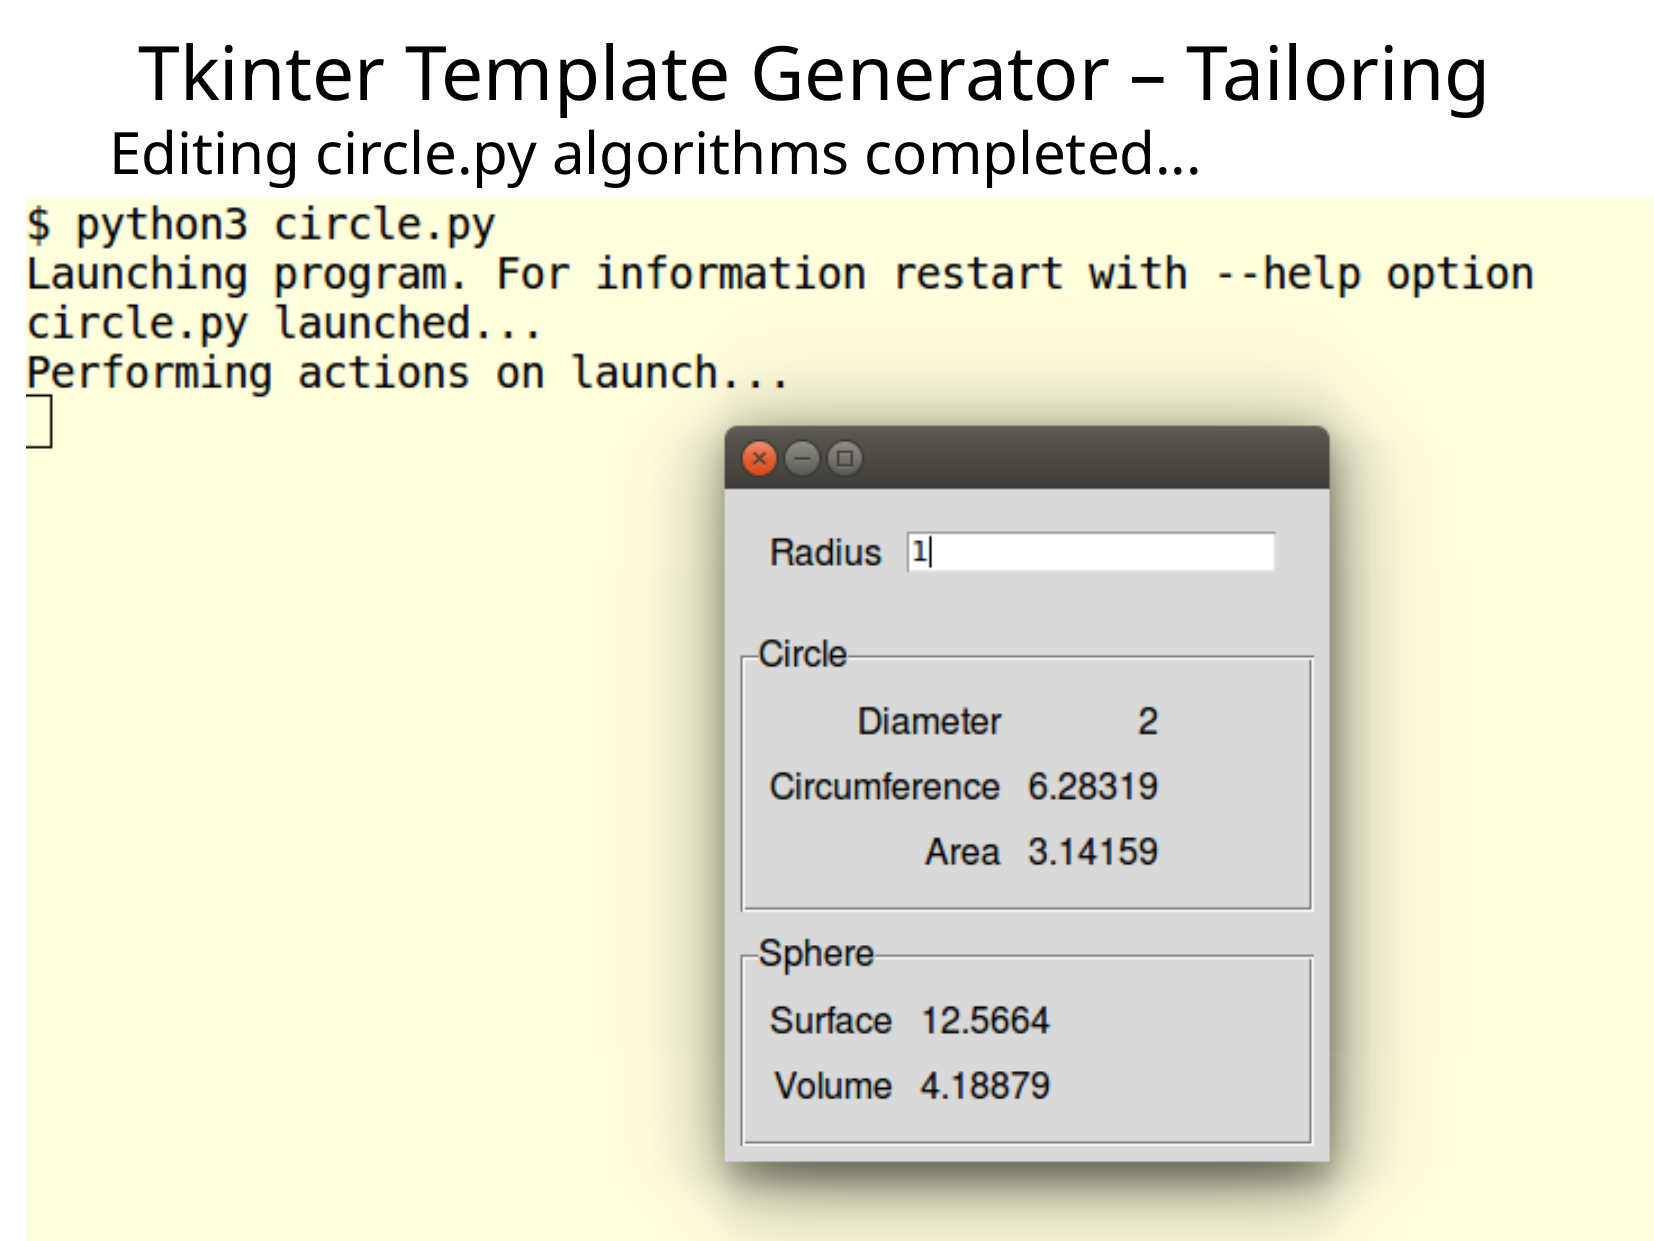

Tkinter Template Generator – Tailoring
# Editing circle.py algorithms completed...